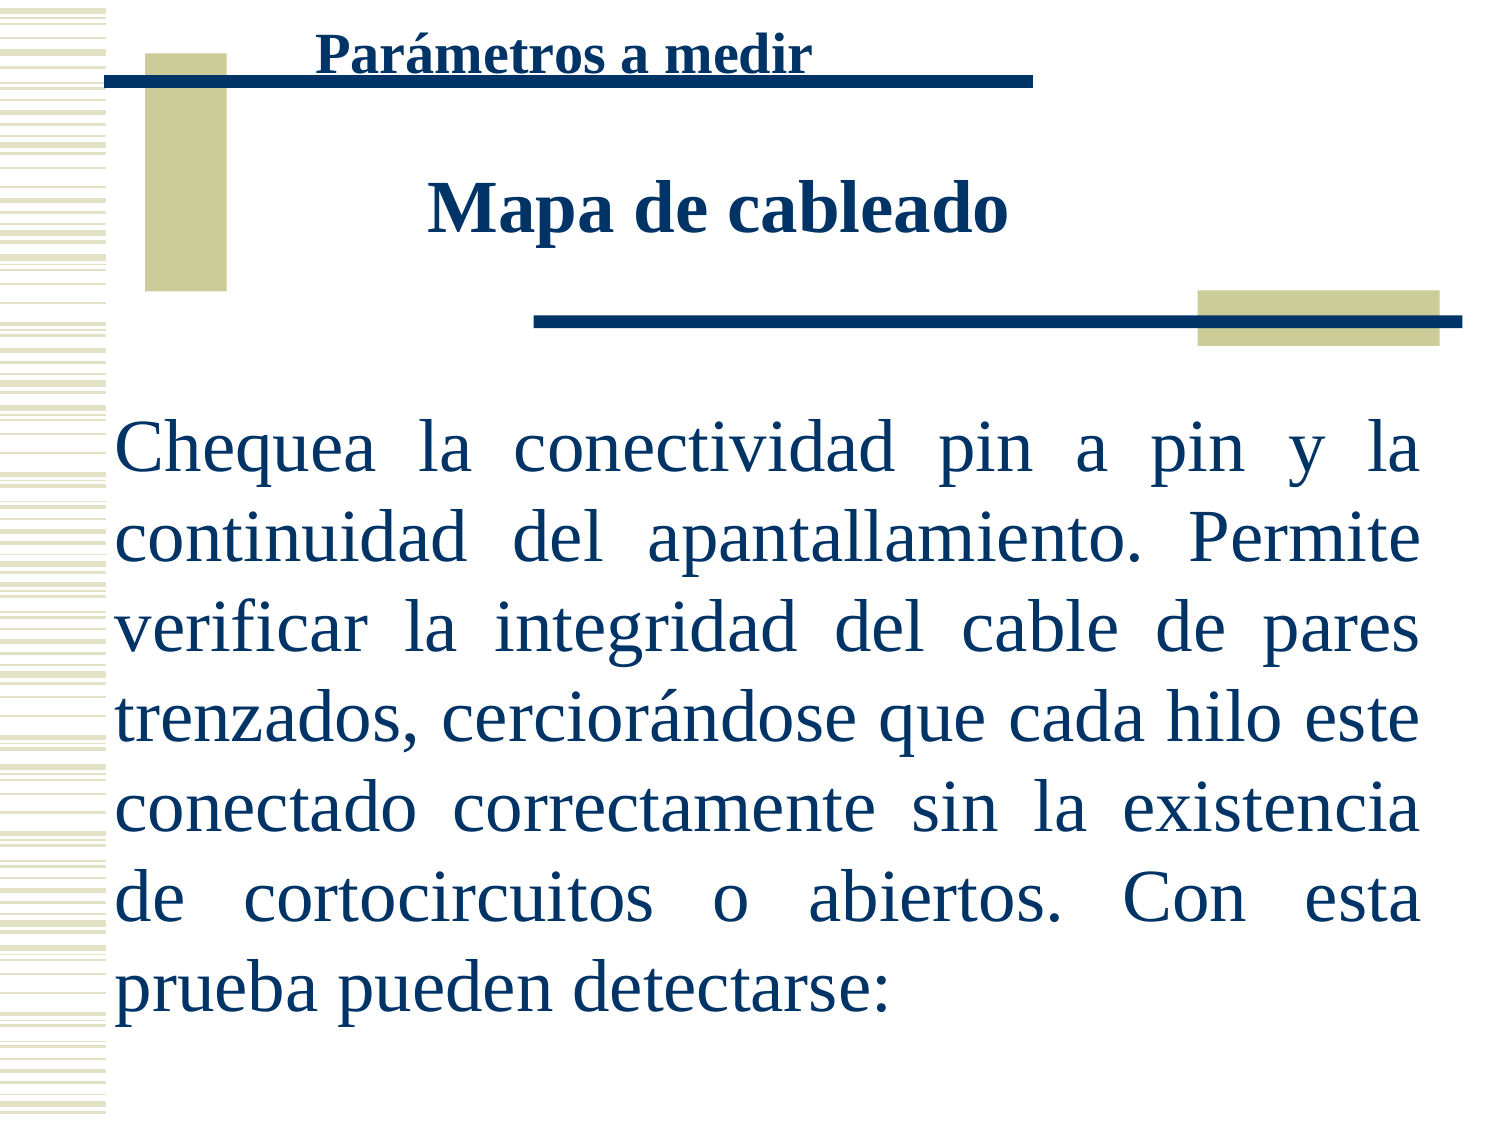

Parámetros a medir
Mapa de cableado
Chequea la conectividad pin a pin y la continuidad del apantallamiento. Permite verificar la integridad del cable de pares trenzados, cerciorándose que cada hilo este conectado correctamente sin la existencia de cortocircuitos o abiertos. Con esta prueba pueden detectarse: